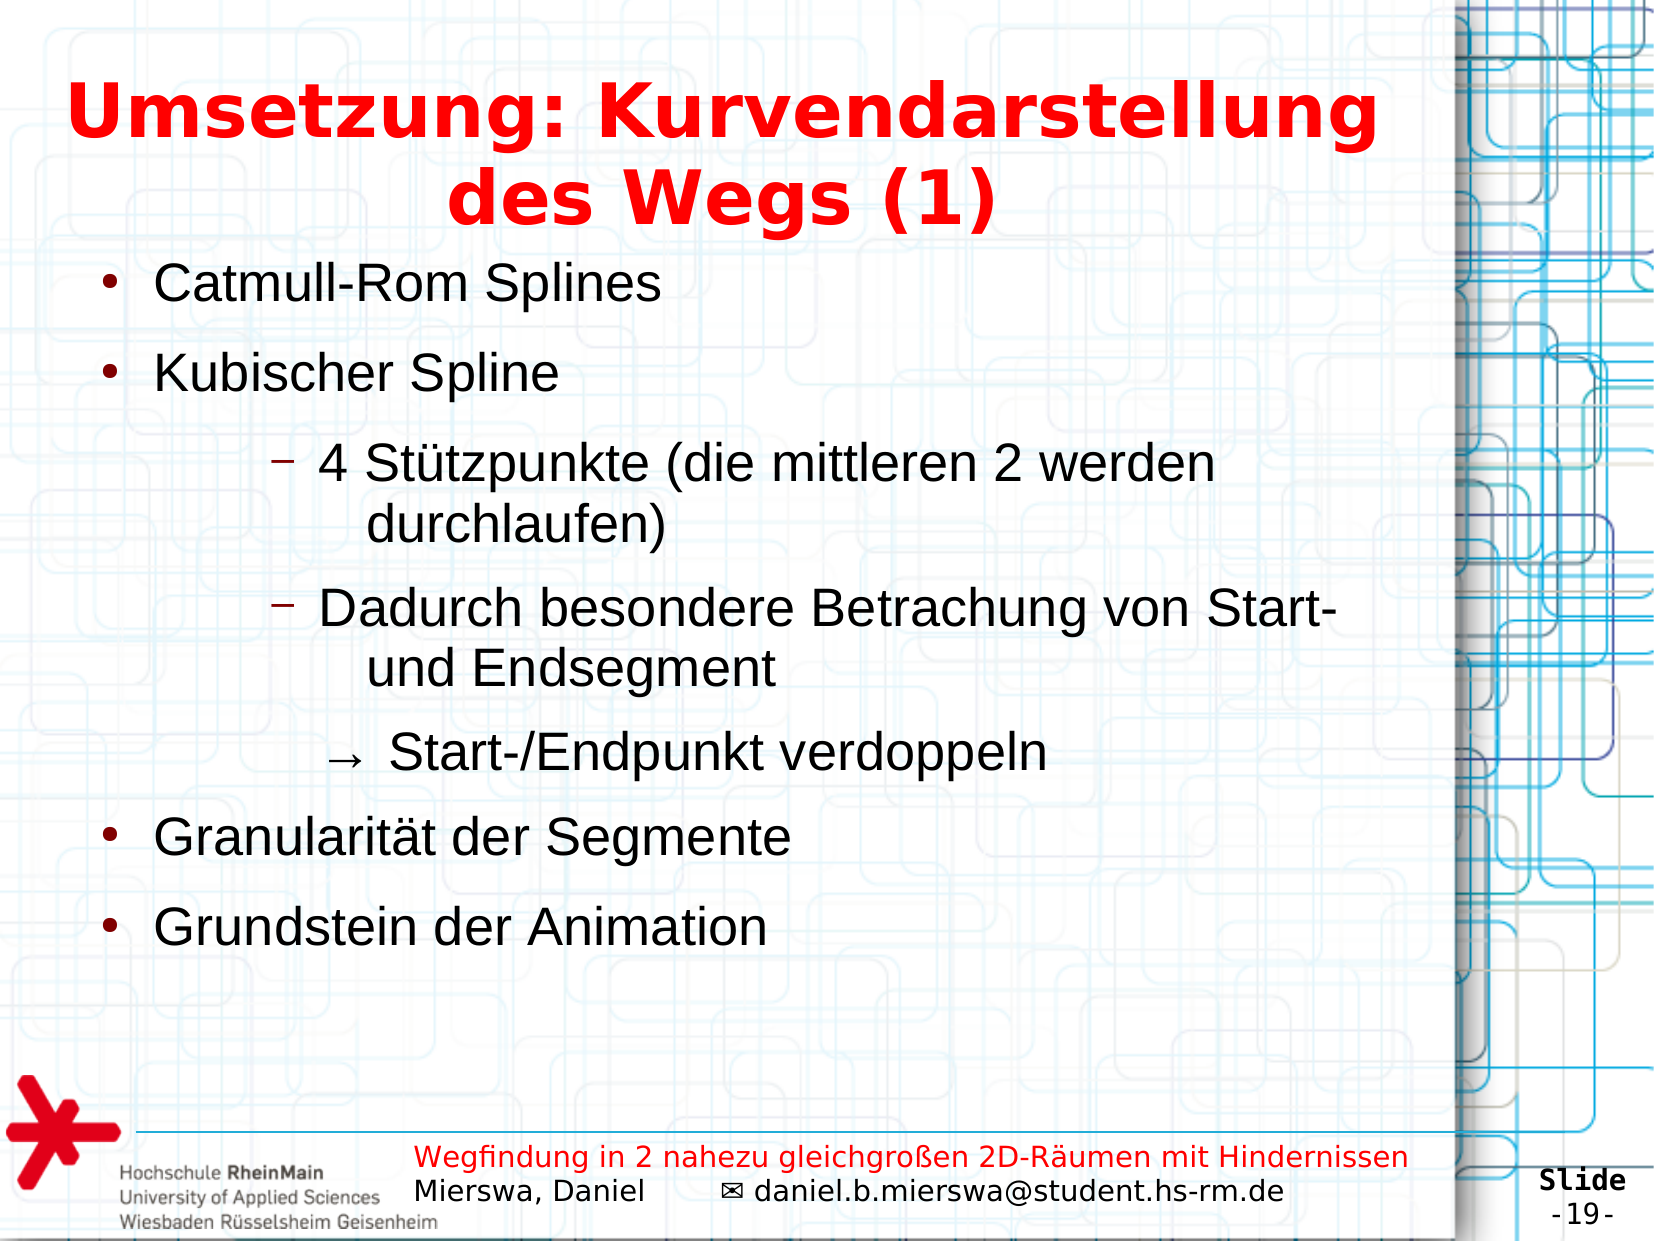

# Umsetzung: Kurvendarstellung des Wegs (1)
Catmull-Rom Splines
Kubischer Spline
4 Stützpunkte (die mittleren 2 werden durchlaufen)
Dadurch besondere Betrachung von Start- und Endsegment
→ Start-/Endpunkt verdoppeln
Granularität der Segmente
Grundstein der Animation
19